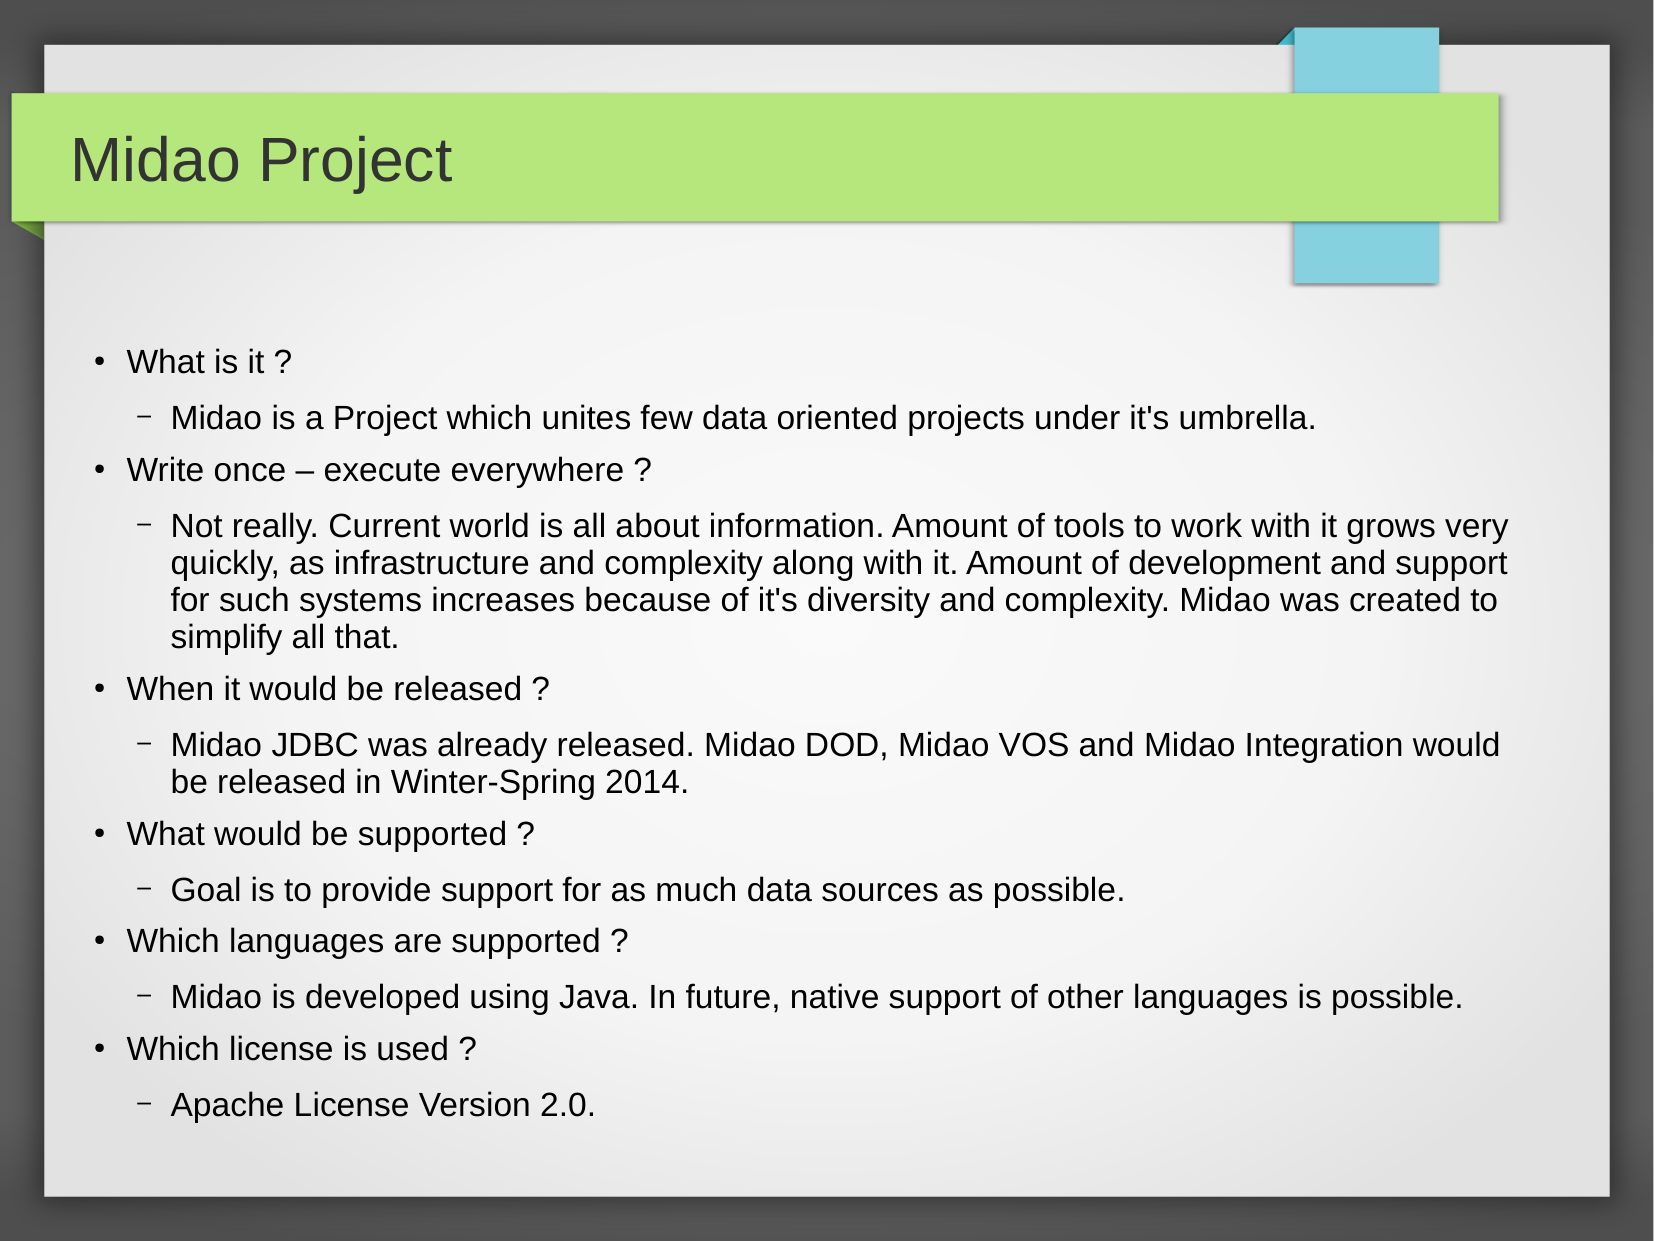

# Midao Project
What is it ?
Midao is a Project which unites few data oriented projects under it's umbrella.
Write once – execute everywhere ?
Not really. Current world is all about information. Amount of tools to work with it grows very quickly, as infrastructure and complexity along with it. Amount of development and support for such systems increases because of it's diversity and complexity. Midao was created to simplify all that.
When it would be released ?
Midao JDBC was already released. Midao DOD, Midao VOS and Midao Integration would be released in Winter-Spring 2014.
What would be supported ?
Goal is to provide support for as much data sources as possible.
Which languages are supported ?
Midao is developed using Java. In future, native support of other languages is possible.
Which license is used ?
Apache License Version 2.0.